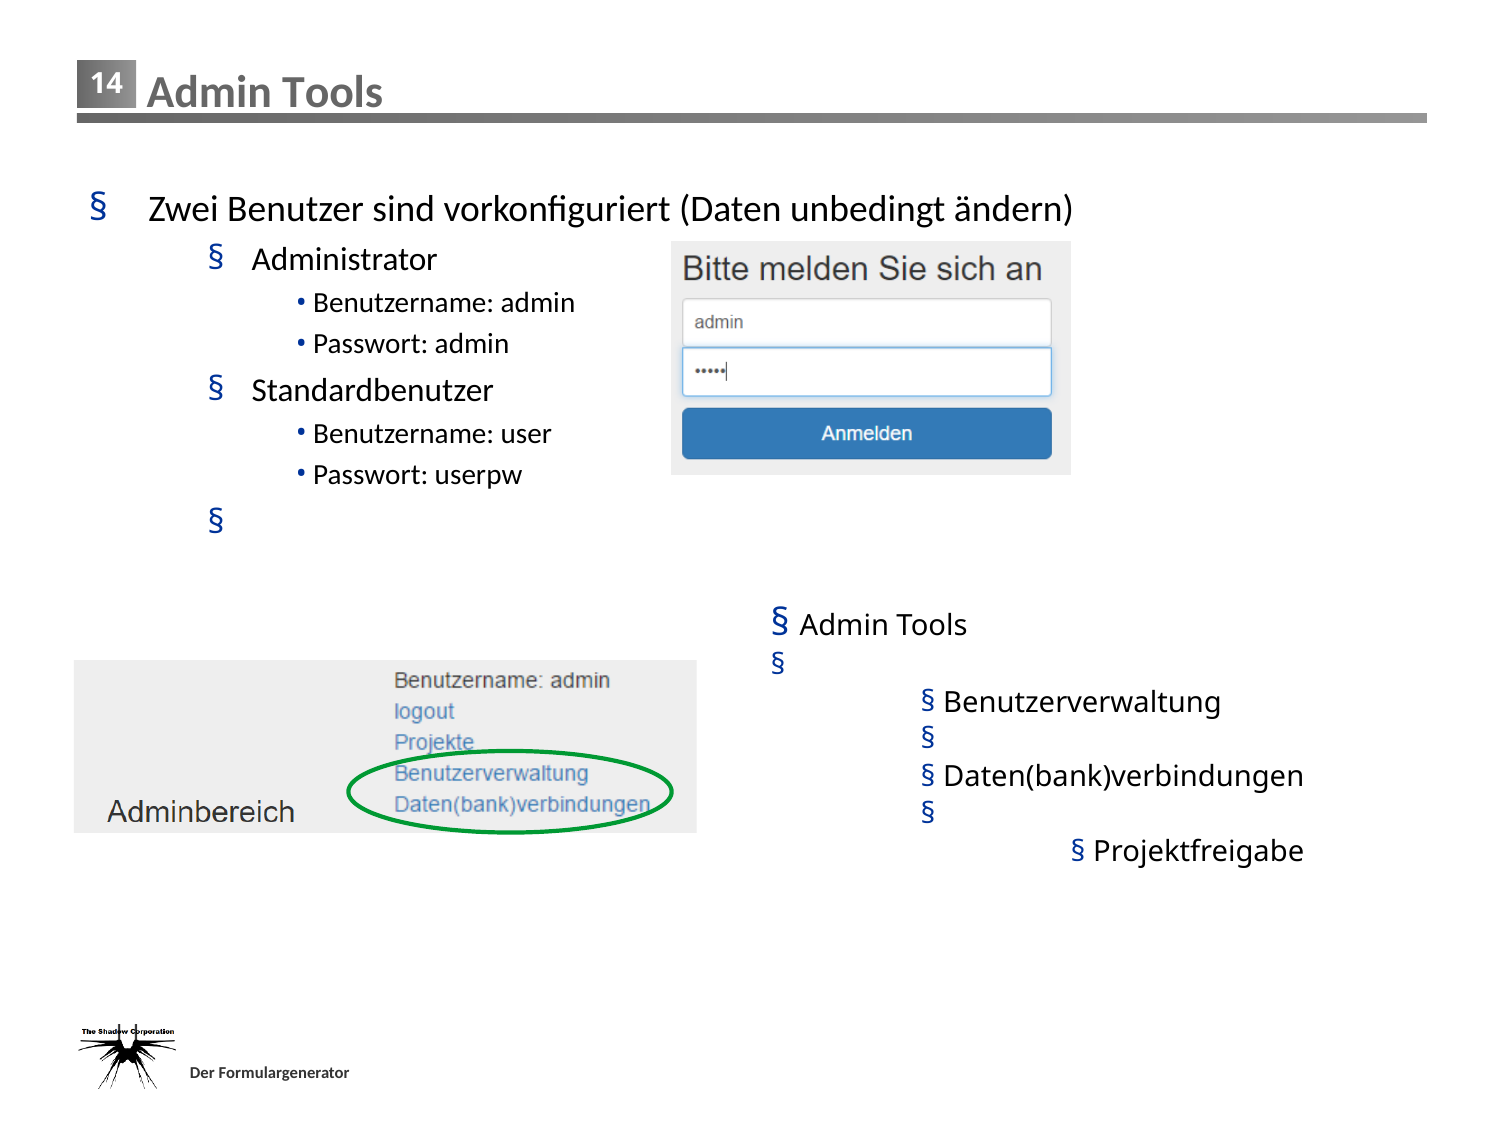

# Admin Tools
	Zwei Benutzer sind vorkonfiguriert (Daten unbedingt ändern)
 	Administrator
 Benutzername: admin
 Passwort: admin
 	Standardbenutzer
 Benutzername: user
 Passwort: userpw
 Admin Tools
 Benutzerverwaltung
 Daten(bank)verbindungen
 Projektfreigabe